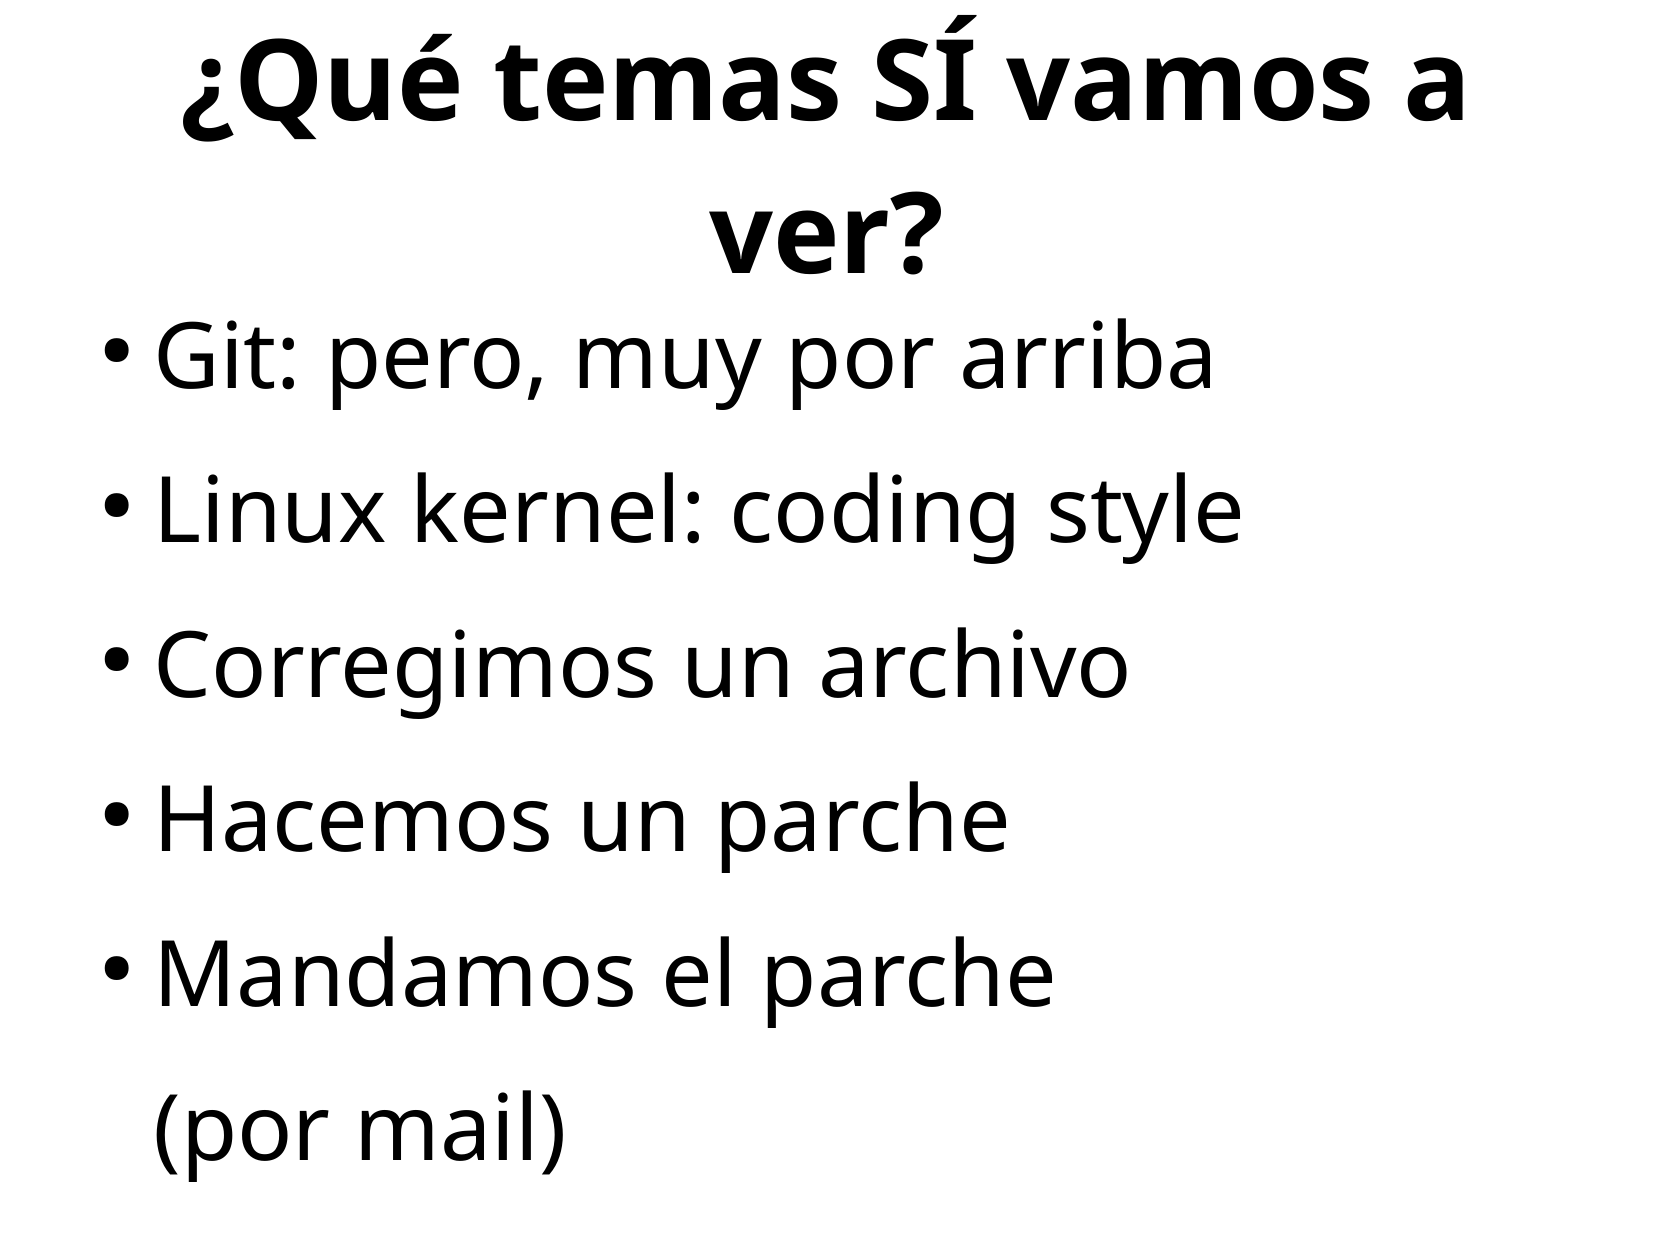

# ¿Qué temas SÍ vamos a ver?
Git: pero, muy por arriba
Linux kernel: coding style
Corregimos un archivo
Hacemos un parche
Mandamos el parche
(por mail)